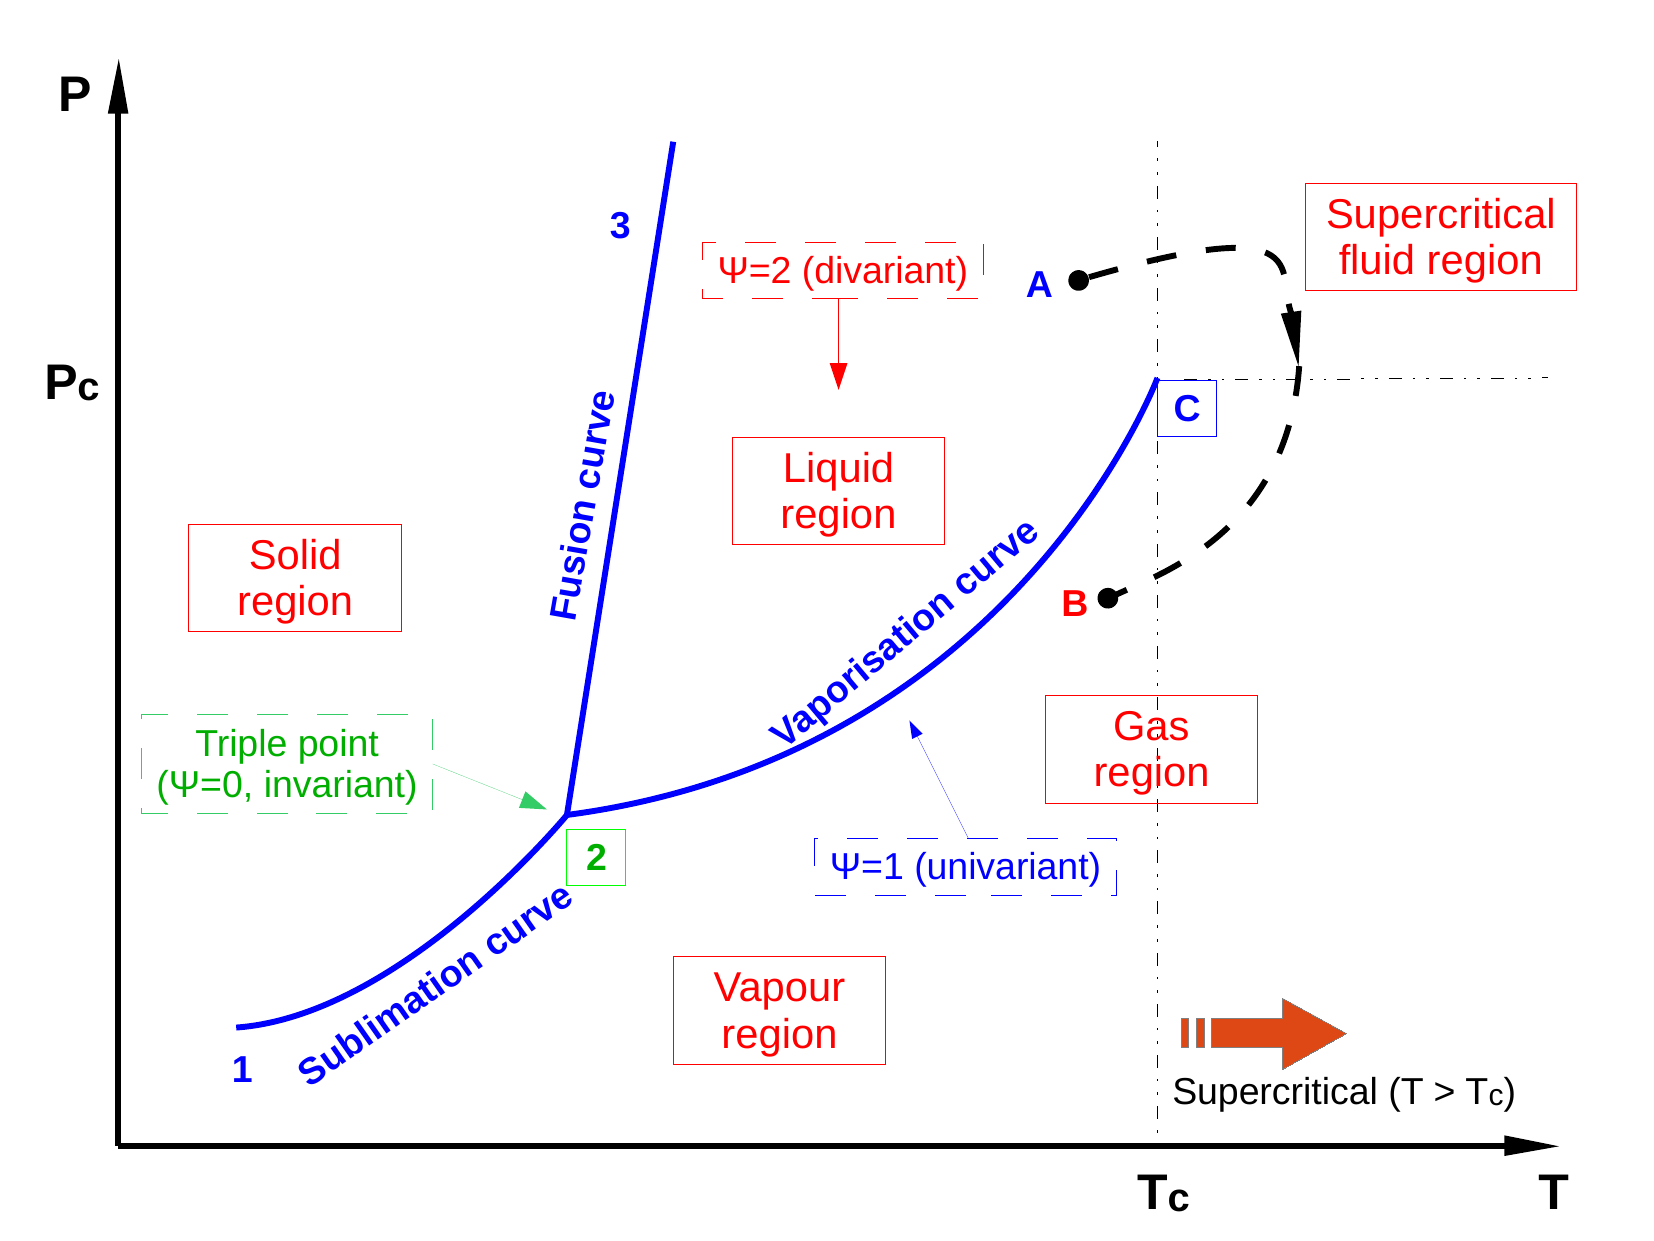

P
Supercritical fluid region
3
Ψ=2 (divariant)
A
Pc
C
Liquid region
Fusion curve
Solid region
B
Vaporisation curve
Gas region
Triple point
(Ψ=0, invariant)
2
Ψ=1 (univariant)
Sublimation curve
Vapour region
1
Supercritical (T > Tc)
Tc
T